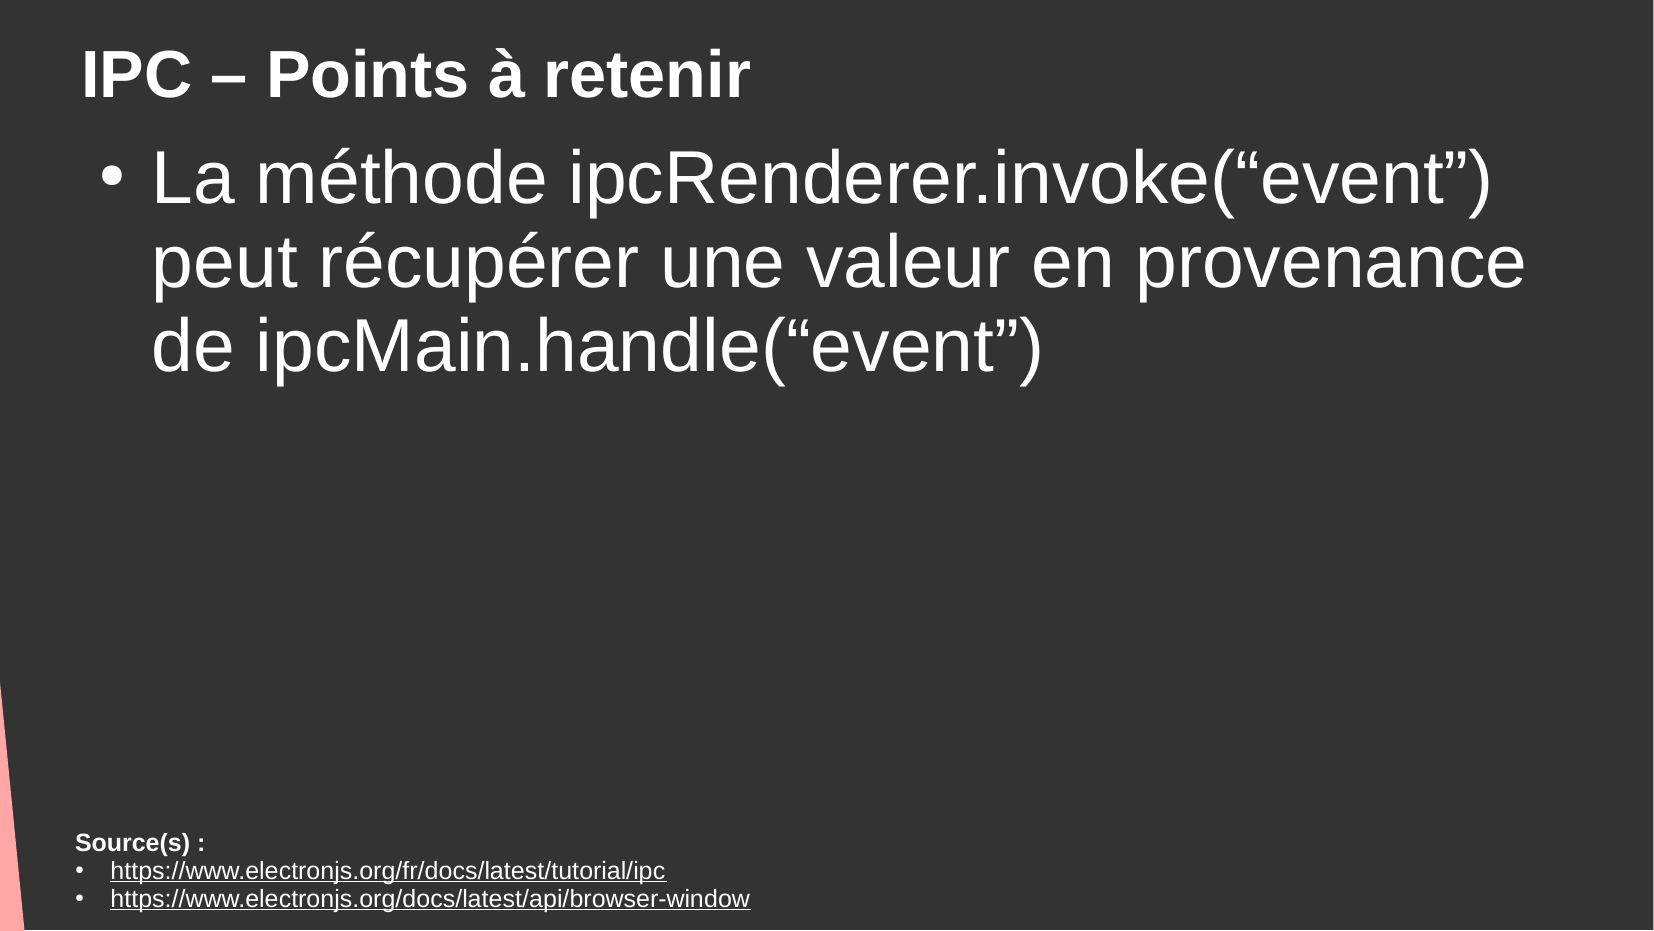

IPC – Points à retenir
# La méthode ipcRenderer.invoke(“event”) peut récupérer une valeur en provenance de ipcMain.handle(“event”)
Source(s) :
https://www.electronjs.org/fr/docs/latest/tutorial/ipc
https://www.electronjs.org/docs/latest/api/browser-window